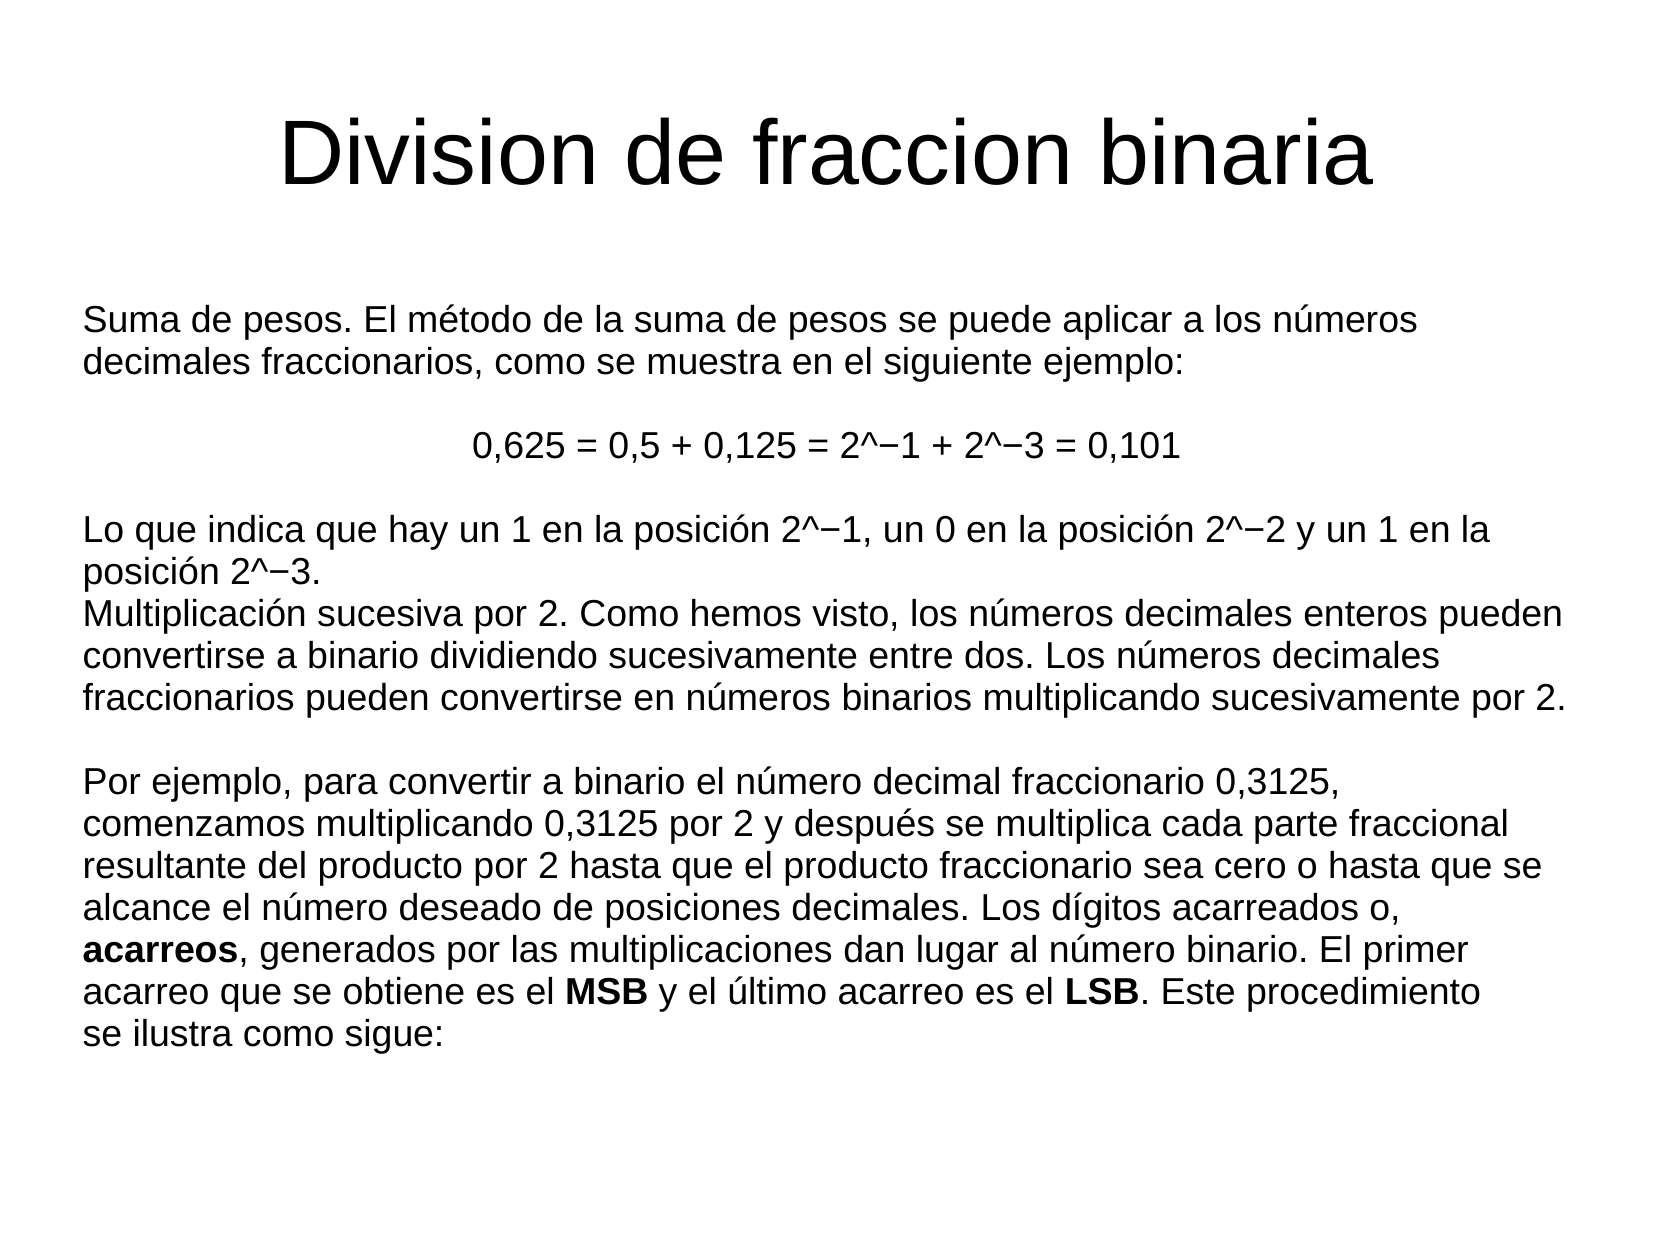

# Division de fraccion binaria
Suma de pesos. El método de la suma de pesos se puede aplicar a los números decimales fraccionarios, como se muestra en el siguiente ejemplo:
0,625 = 0,5 + 0,125 = 2^−1 + 2^−3 = 0,101
Lo que indica que hay un 1 en la posición 2^−1, un 0 en la posición 2^−2 y un 1 en la posición 2^−3.
Multiplicación sucesiva por 2. Como hemos visto, los números decimales enteros pueden convertirse a binario dividiendo sucesivamente entre dos. Los números decimales fraccionarios pueden convertirse en números binarios multiplicando sucesivamente por 2.
Por ejemplo, para convertir a binario el número decimal fraccionario 0,3125, comenzamos multiplicando 0,3125 por 2 y después se multiplica cada parte fraccional resultante del producto por 2 hasta que el producto fraccionario sea cero o hasta que se alcance el número deseado de posiciones decimales. Los dígitos acarreados o, acarreos, generados por las multiplicaciones dan lugar al número binario. El primer acarreo que se obtiene es el MSB y el último acarreo es el LSB. Este procedimiento
se ilustra como sigue: